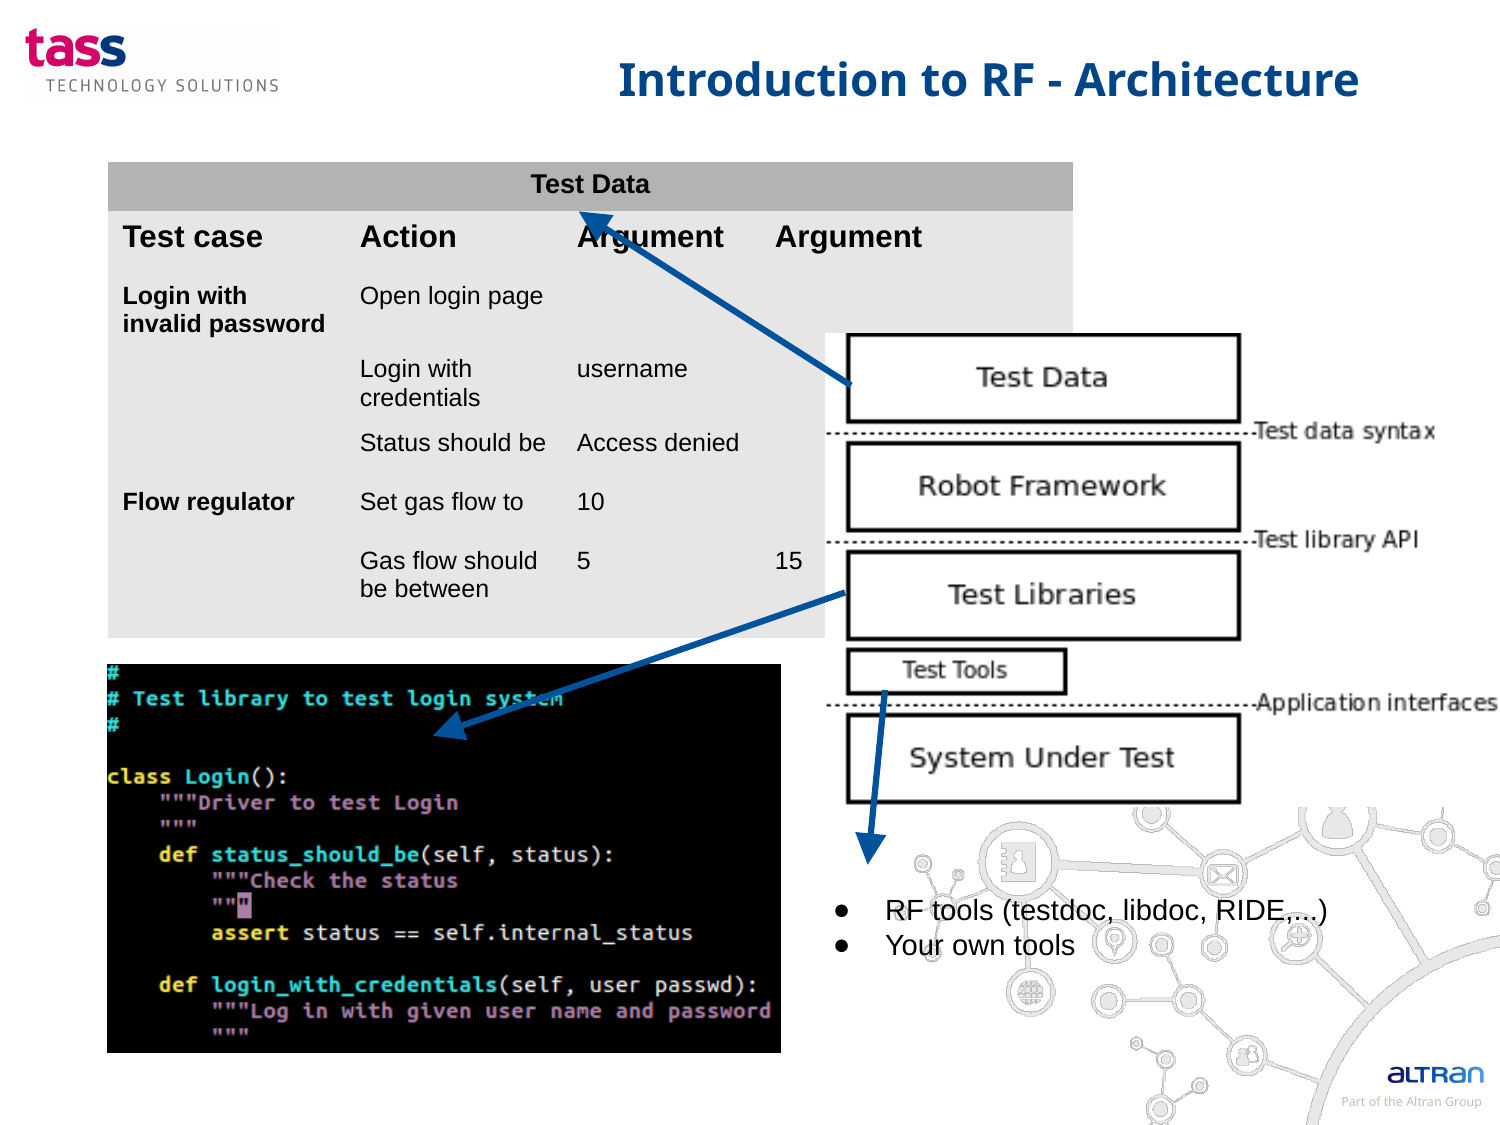

# Introduction to RF - Architecture
| Test Data | | | |
| --- | --- | --- | --- |
| Test case | Action | Argument | Argument |
| Login with invalid password | Open login page | | |
| | Login with credentials | username | |
| | Status should be | Access denied | |
| Flow regulator | Set gas flow to | 10 | |
| | Gas flow should be between | 5 | 15 |
RF tools (testdoc, libdoc, RIDE,...)
Your own tools